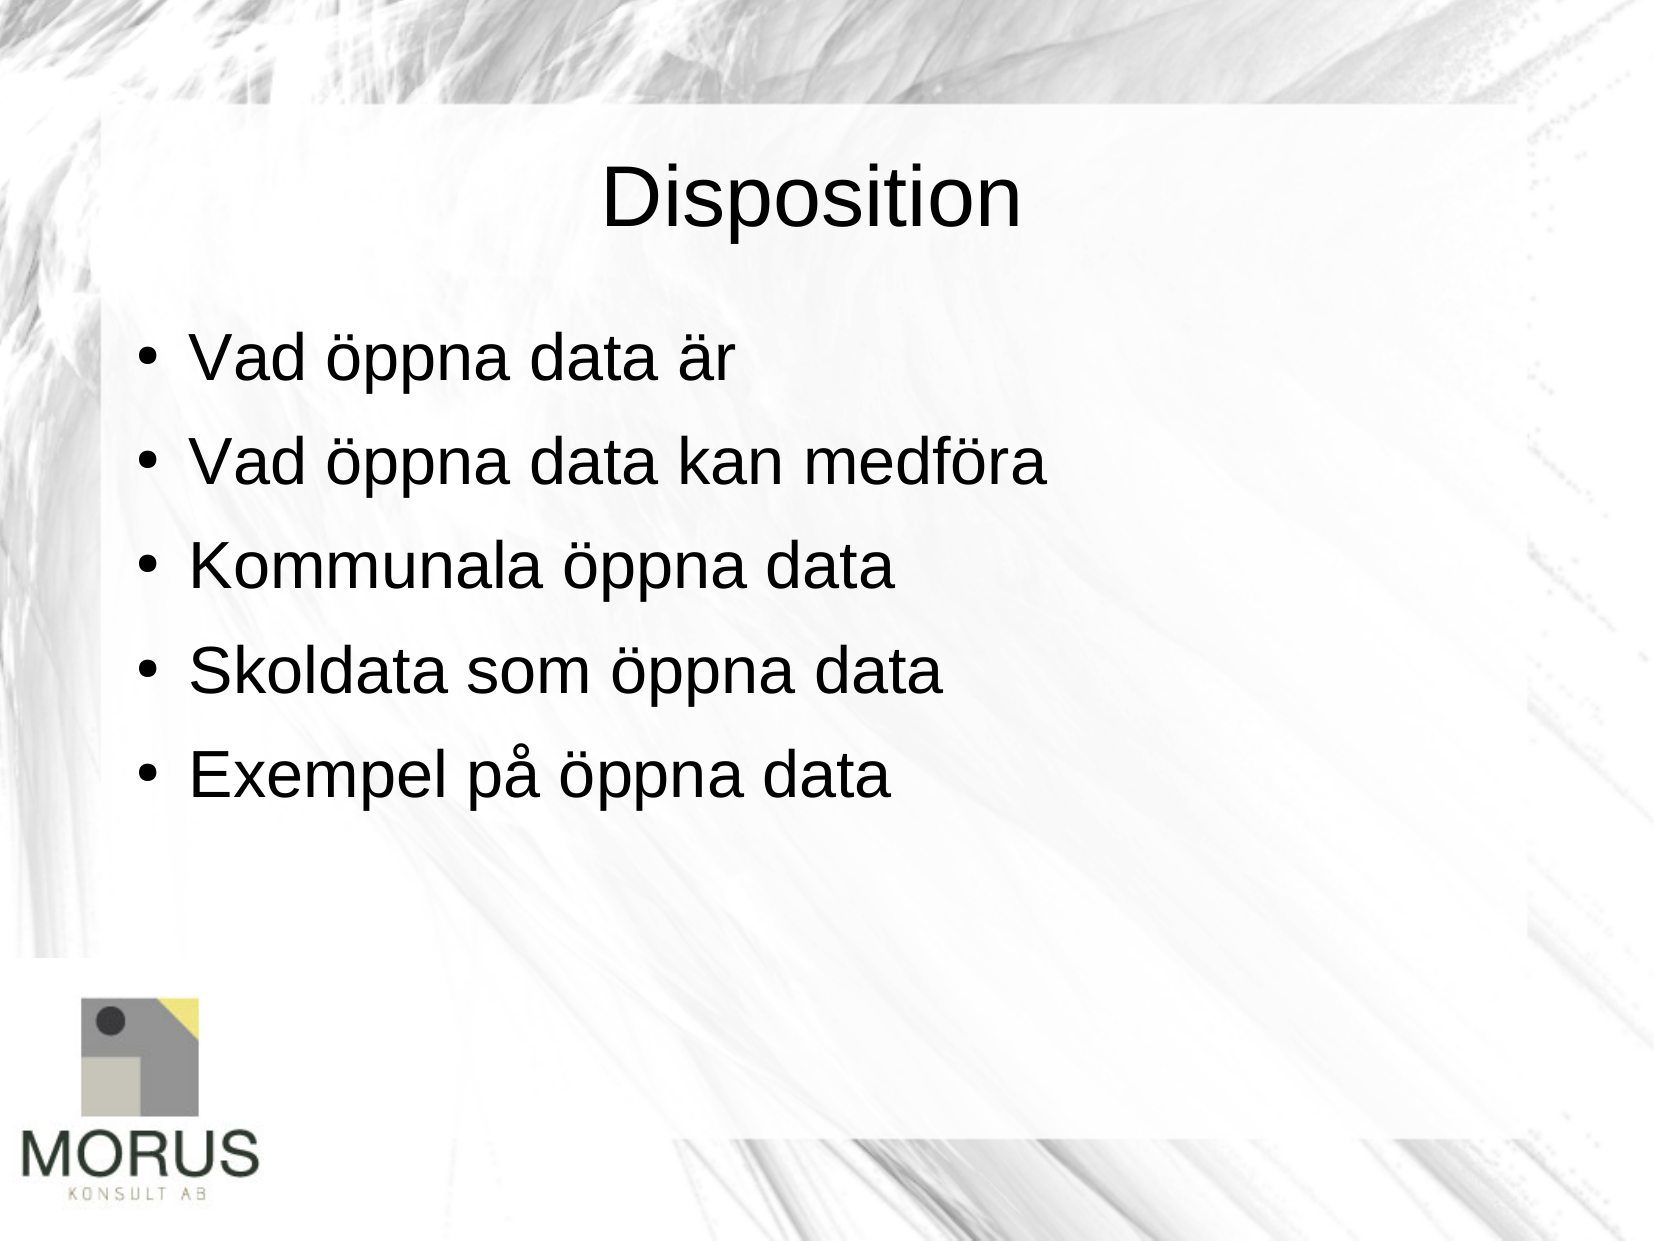

# Disposition
Vad öppna data är
Vad öppna data kan medföra
Kommunala öppna data
Skoldata som öppna data
Exempel på öppna data